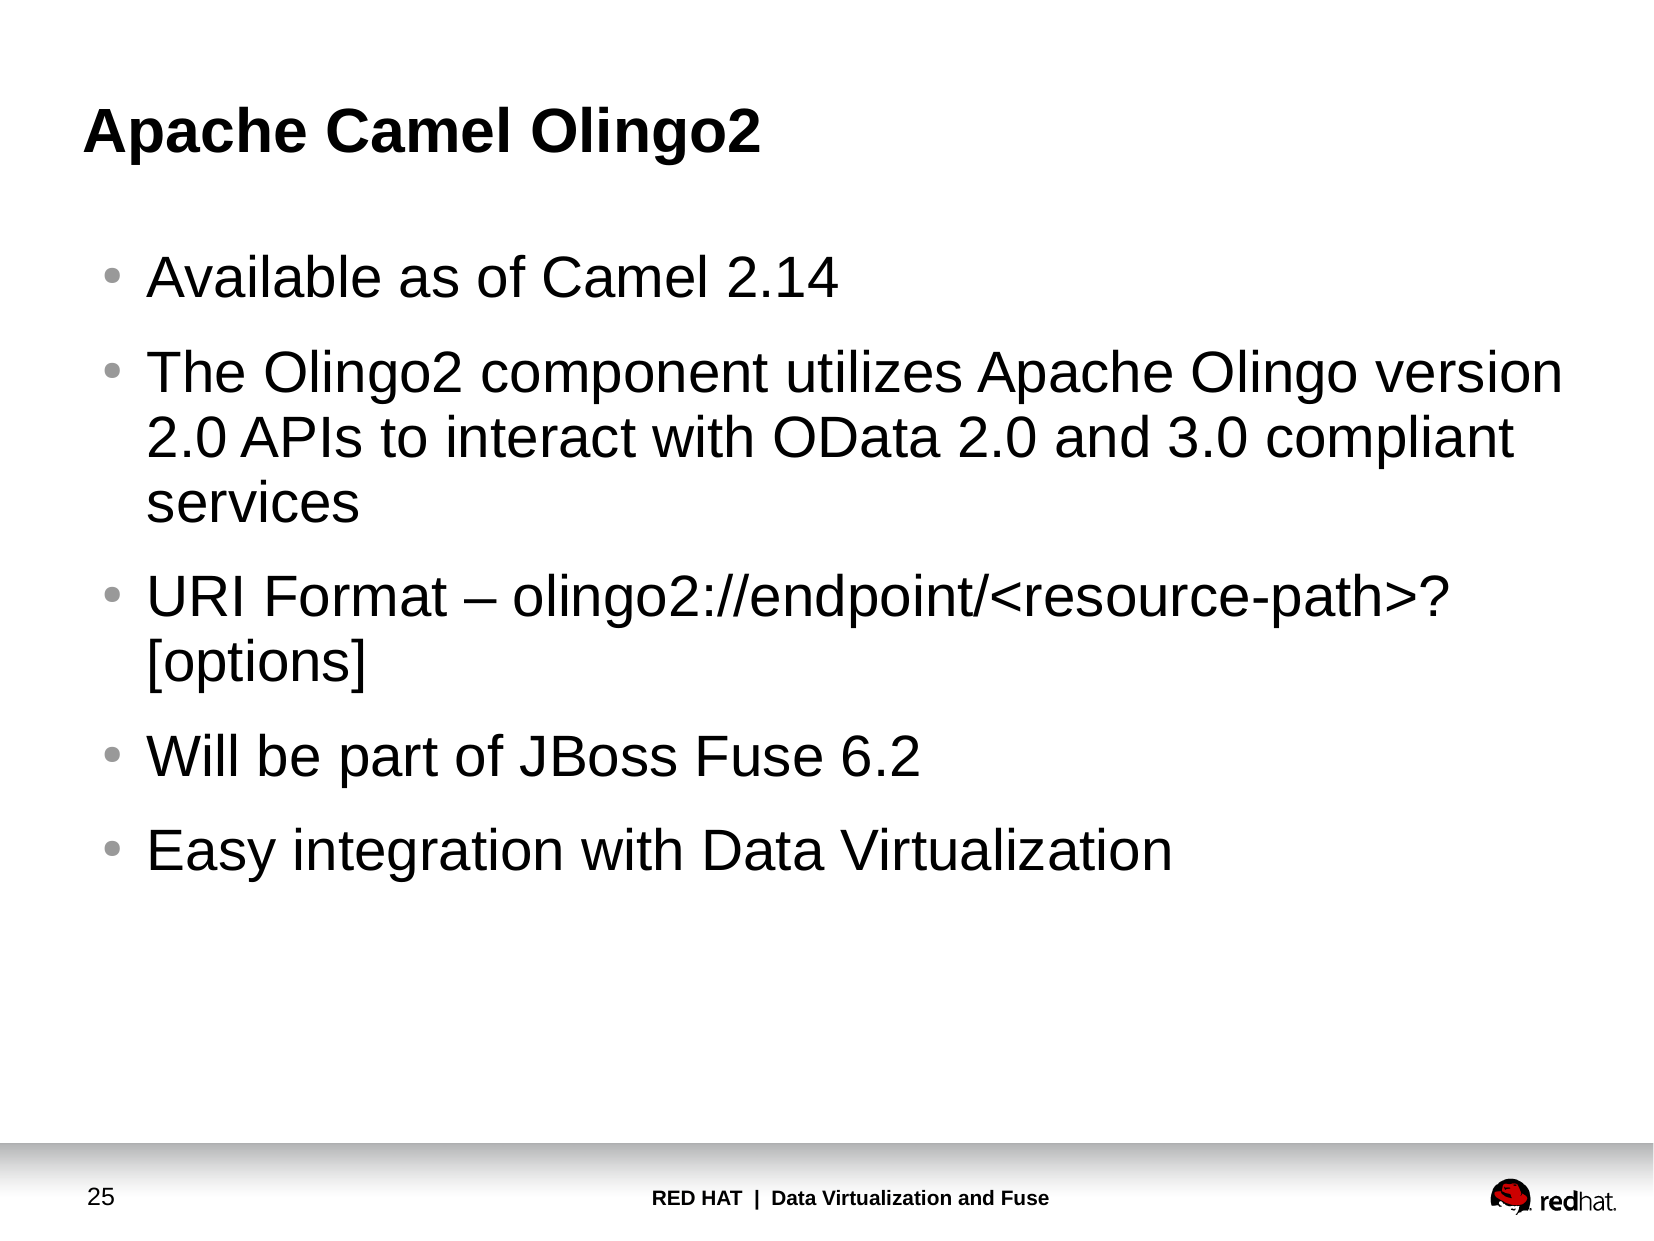

# Apache Camel Olingo2
Available as of Camel 2.14
The Olingo2 component utilizes Apache Olingo version 2.0 APIs to interact with OData 2.0 and 3.0 compliant services
URI Format – olingo2://endpoint/<resource-path>?[options]
Will be part of JBoss Fuse 6.2
Easy integration with Data Virtualization